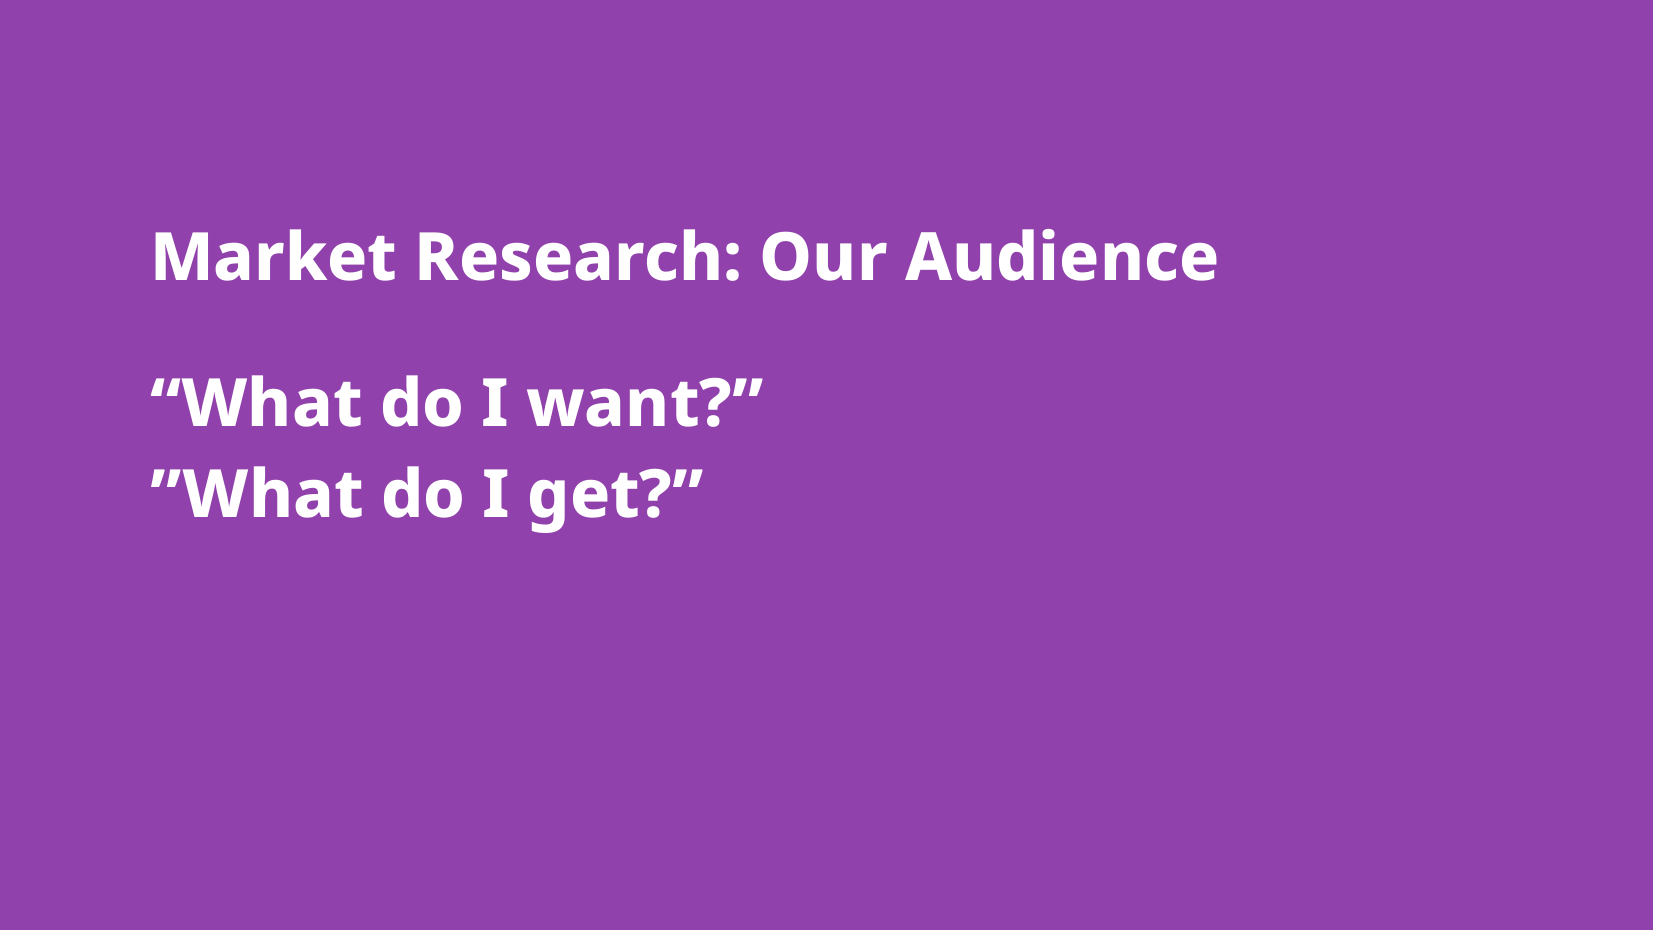

# Market Research: Our Audience
“What do I want?”
”What do I get?”